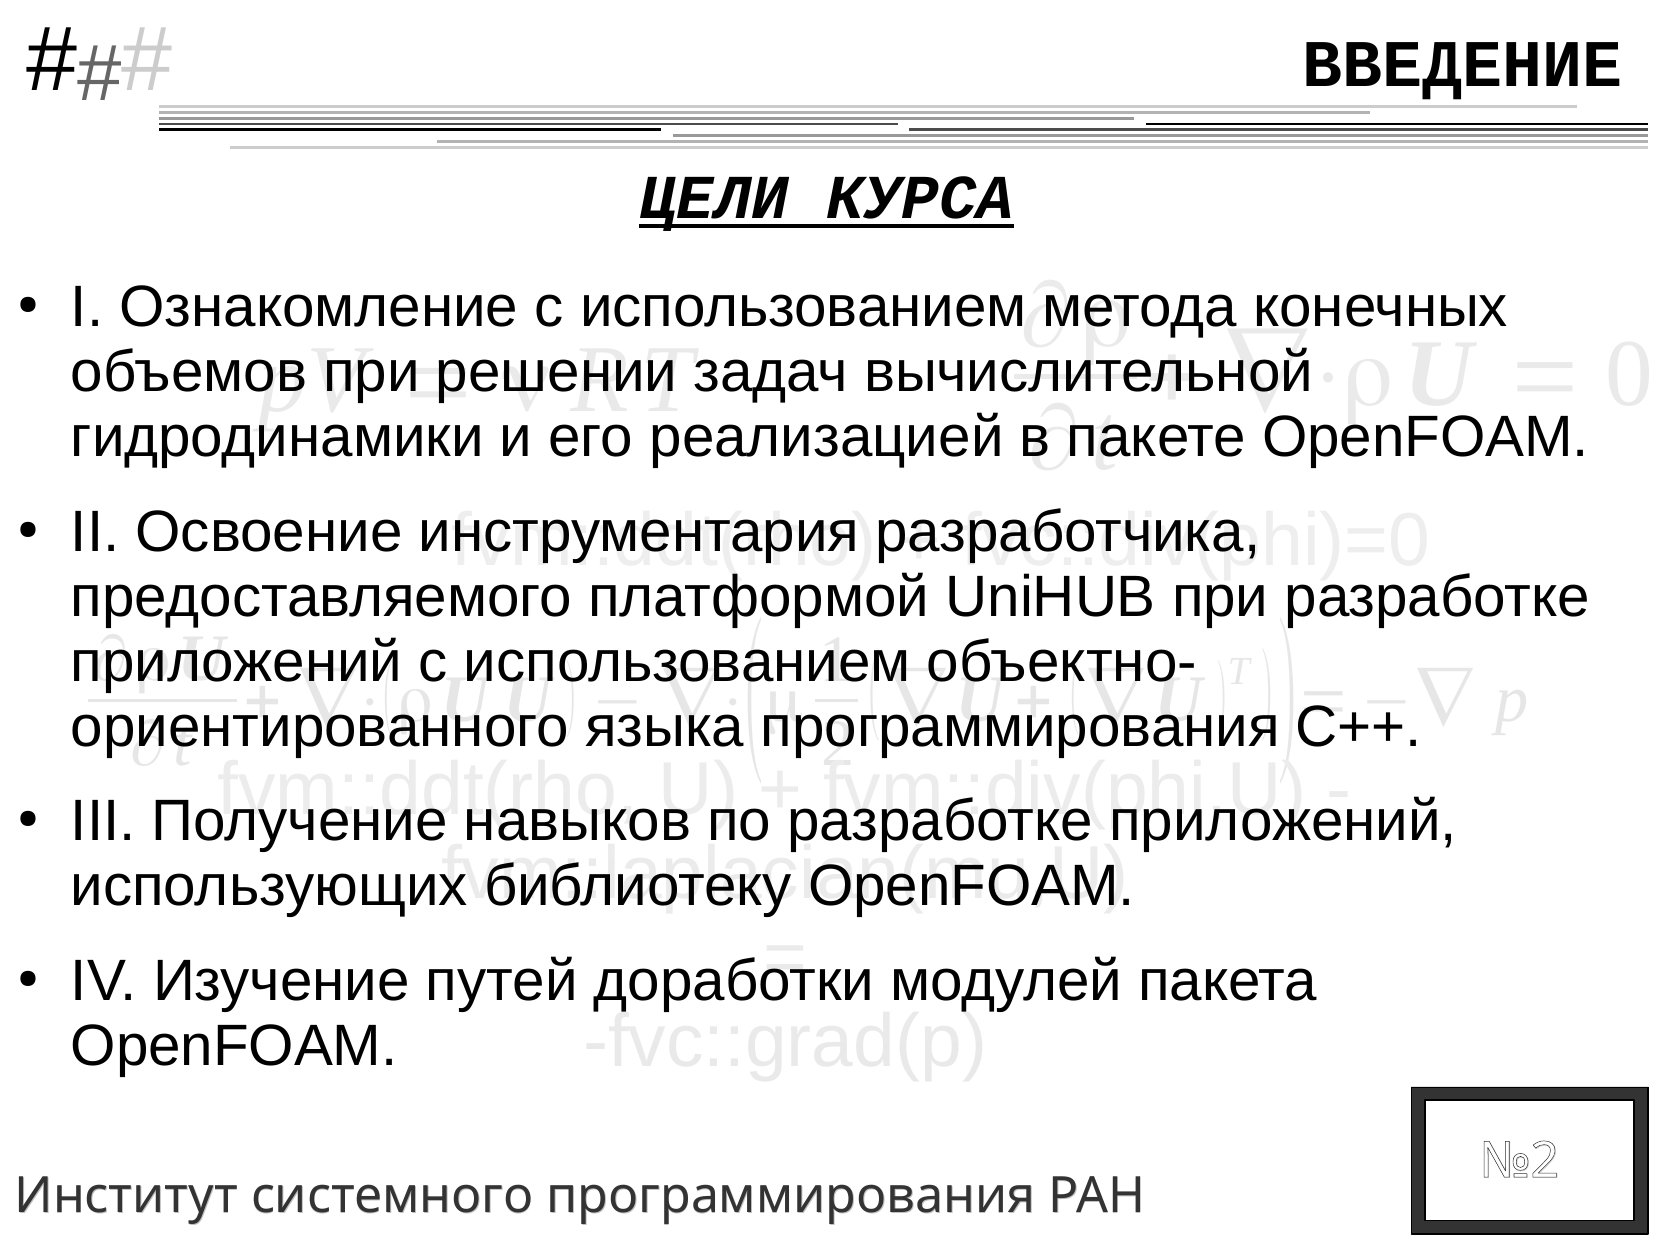

# ЦЕЛИ КУРСА
I. Ознакомление с использованием метода конечных объемов при решении задач вычислительной гидродинамики и его реализацией в пакете OpenFOAM.
II. Освоение инструментария разработчика, предоставляемого платформой UniHUB при разработке приложений с использованием объектно-ориентированного языка программирования C++.
III. Получение навыков по разработке приложений, использующих библиотеку OpenFOAM.
IV. Изучение путей доработки модулей пакета OpenFOAM.